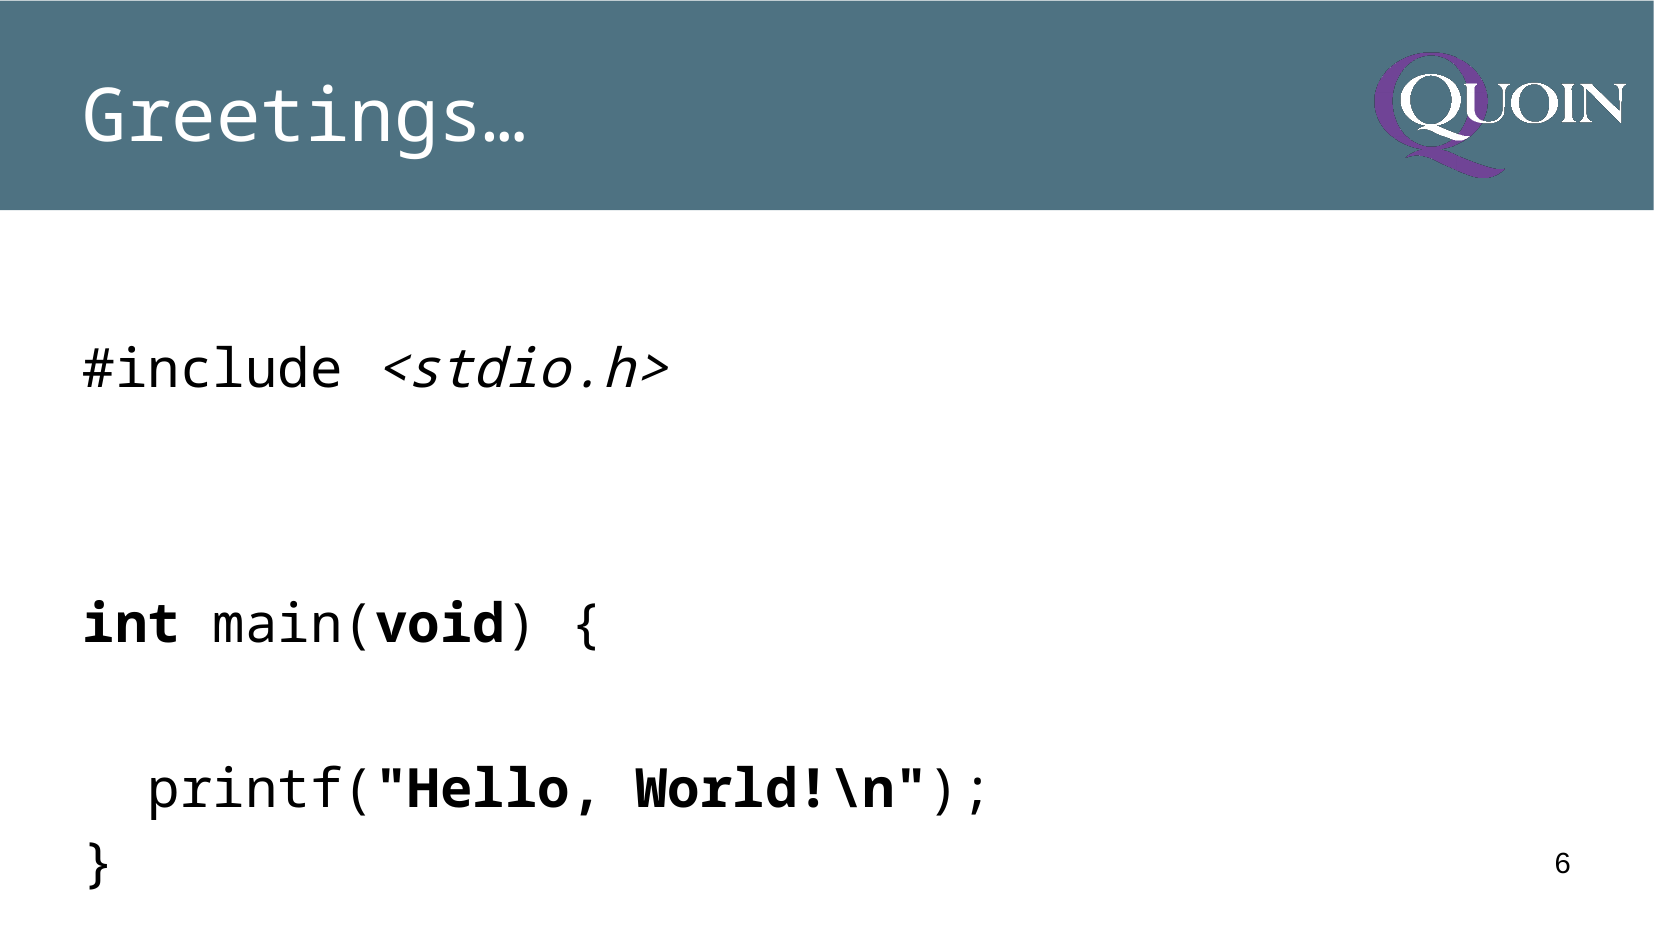

# Greetings…
#include <stdio.h>
int main(void) {
 printf("Hello, World!\n");
}
6